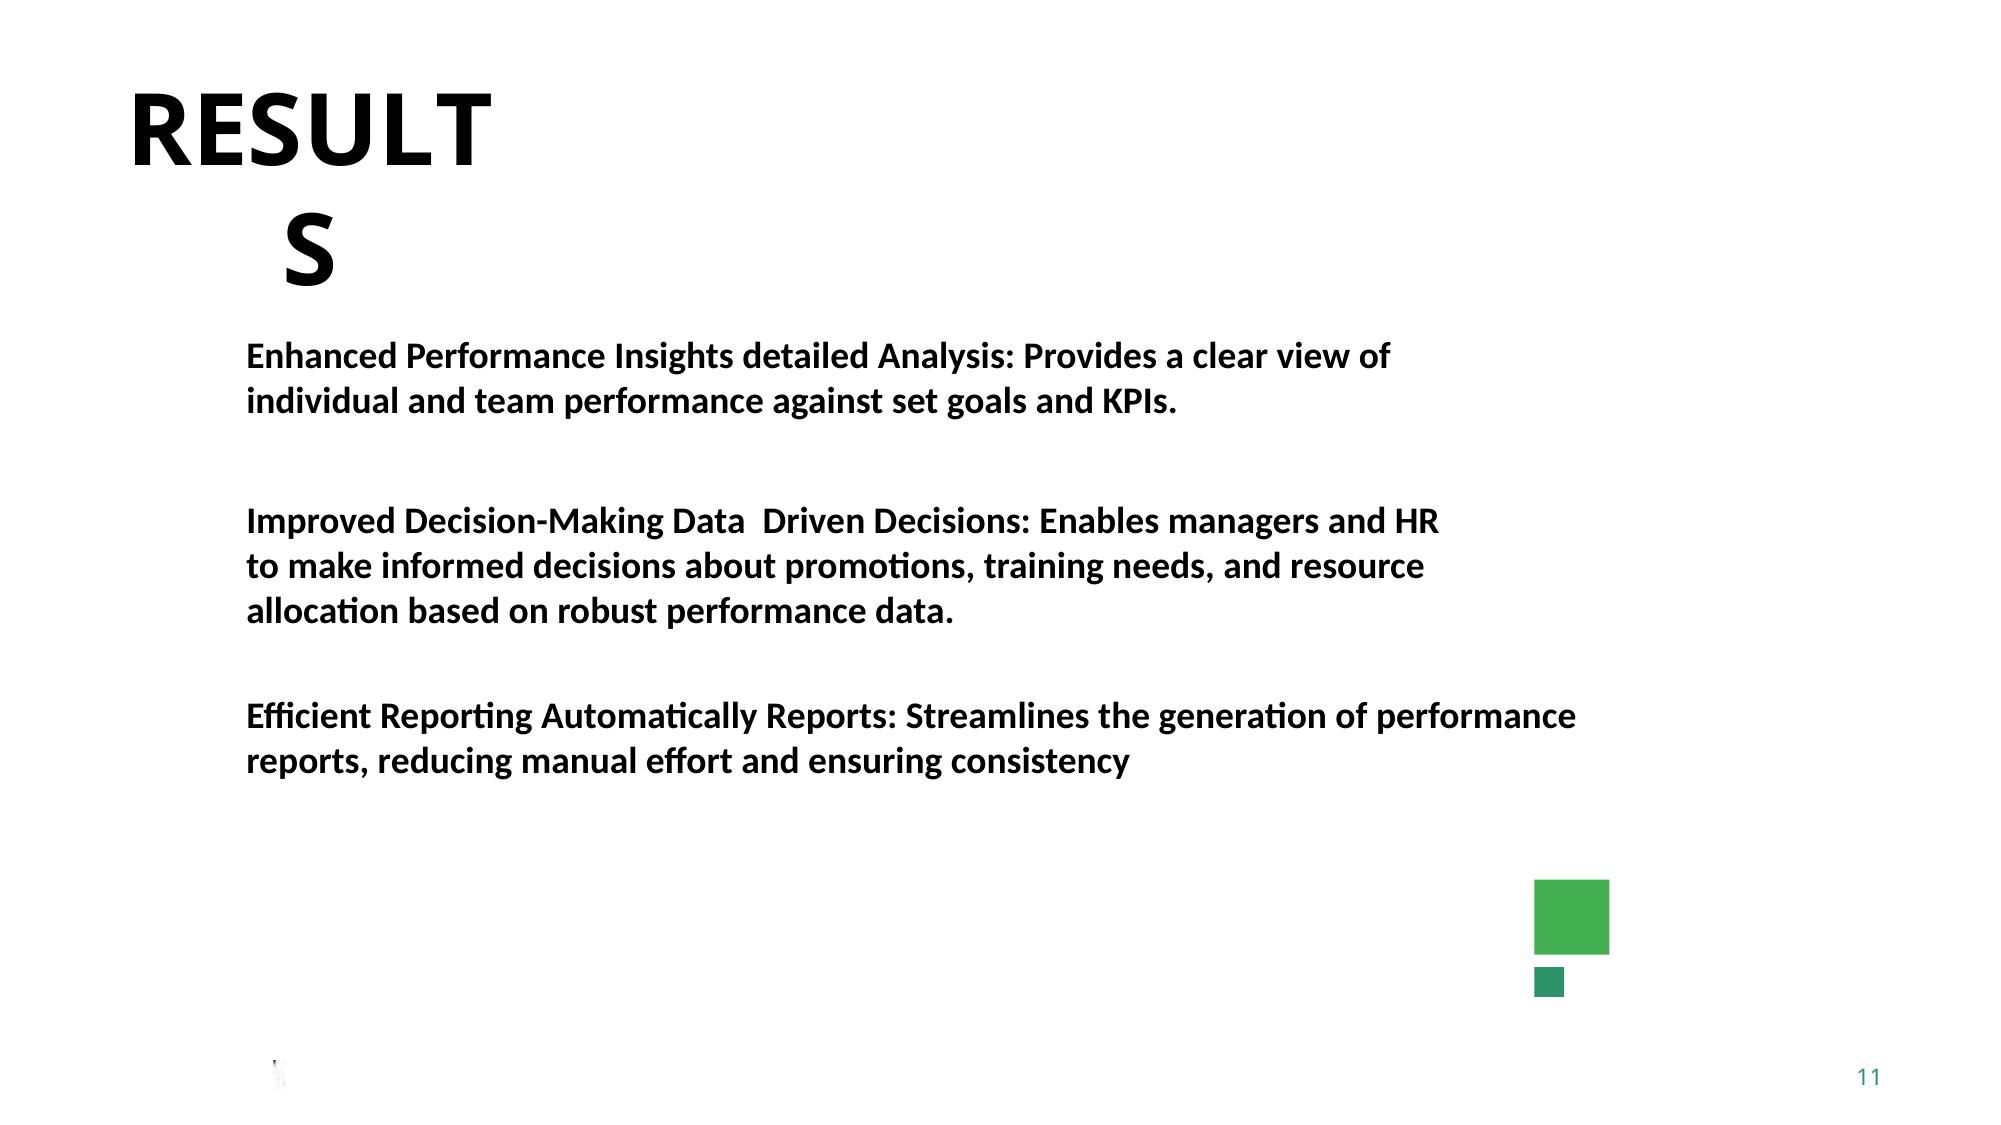

# RESULTS
Enhanced Performance Insights detailed Analysis: Provides a clear view of individual and team performance against set goals and KPIs.
Improved Decision-Making Data Driven Decisions: Enables managers and HR to make informed decisions about promotions, training needs, and resource allocation based on robust performance data.
Efficient Reporting Automatically Reports: Streamlines the generation of performance reports, reducing manual effort and ensuring consistency